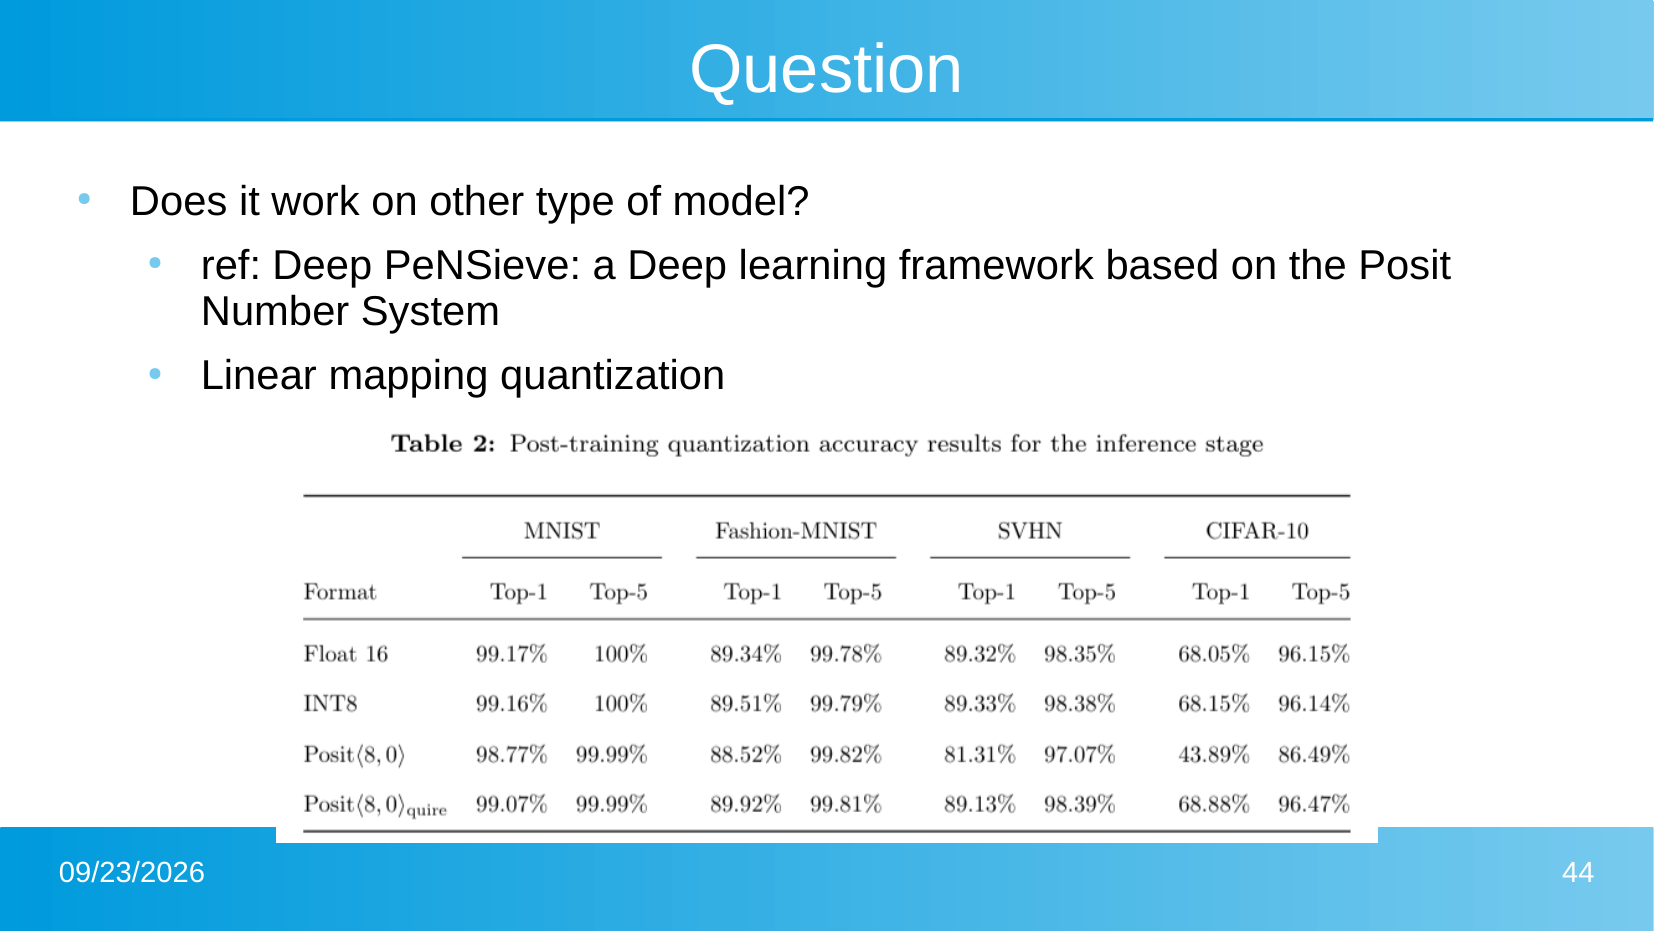

# Question
Does it work on other type of model?
ref: Deep PeNSieve: a Deep learning framework based on the Posit Number System
Linear mapping quantization
44